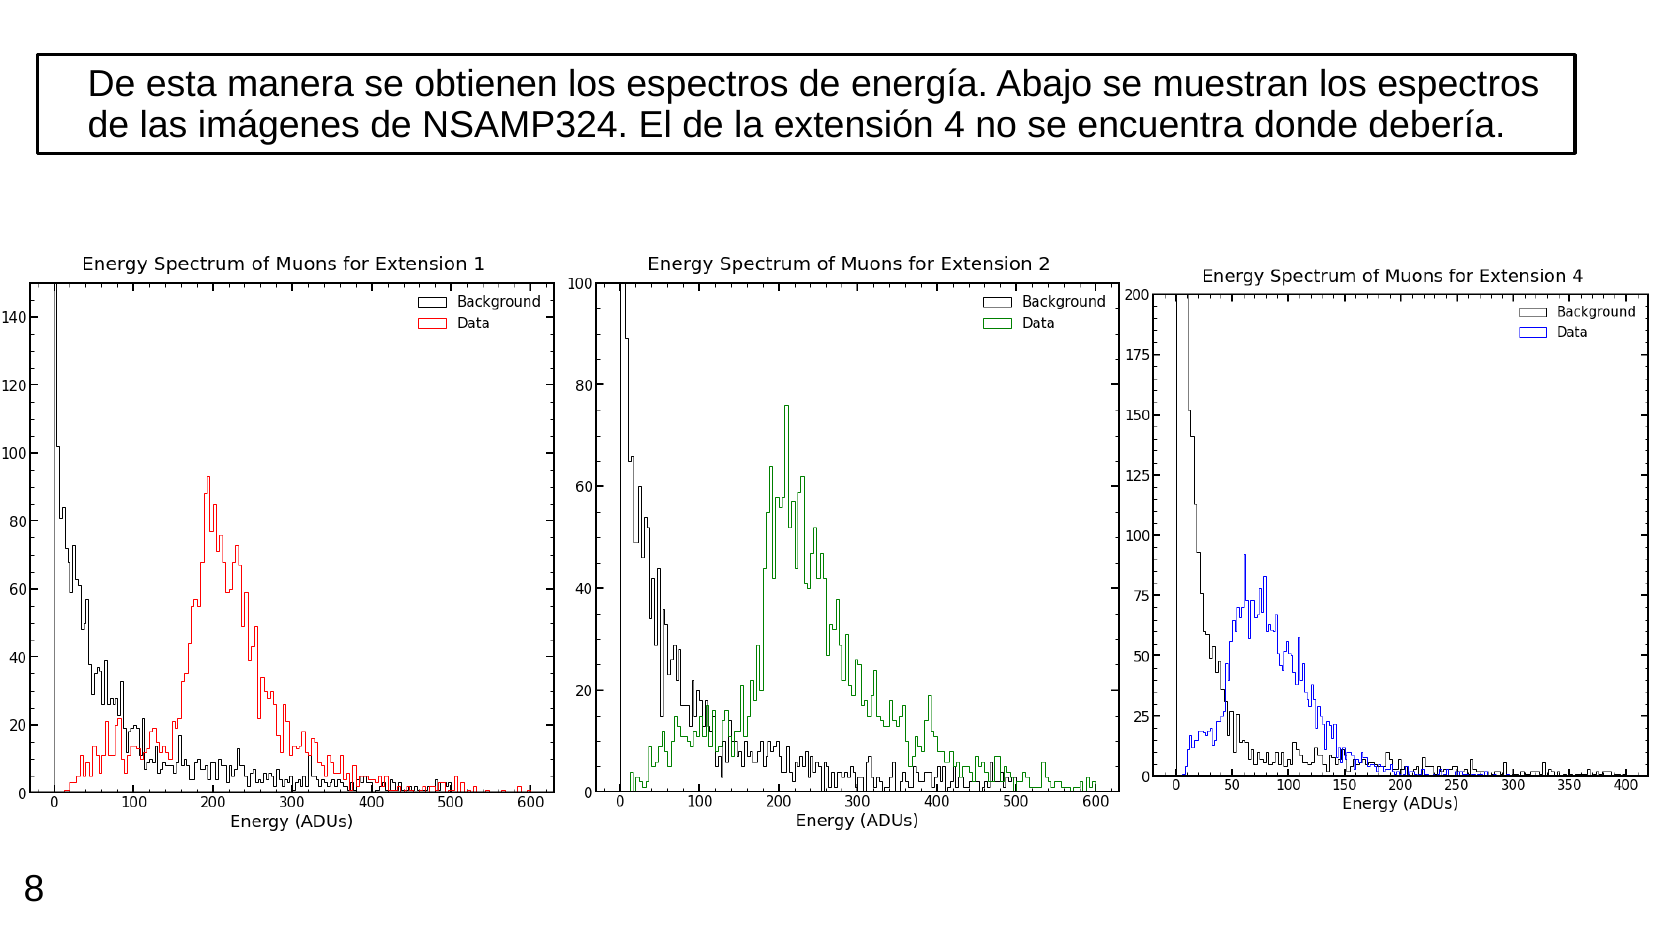

De esta manera se obtienen los espectros de energía. Abajo se muestran los espectros de las imágenes de NSAMP324. El de la extensión 4 no se encuentra donde debería.